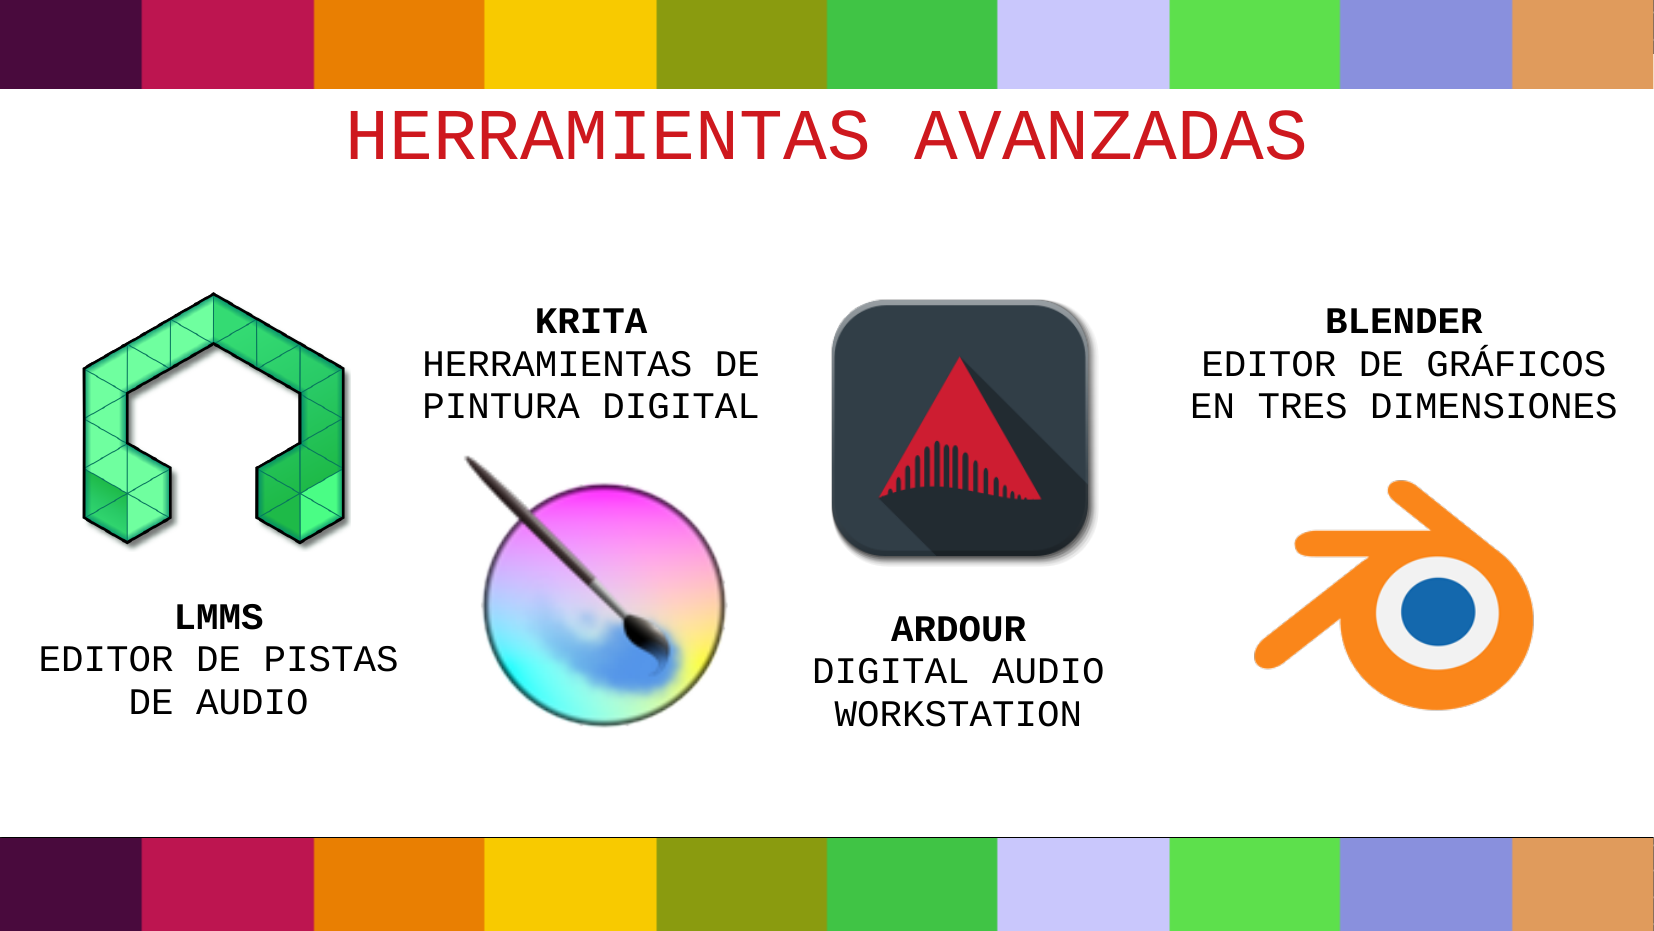

HERRAMIENTAS AVANZADAS
KRITA
HERRAMIENTAS DE
PINTURA DIGITAL
BLENDER
EDITOR DE GRÁFICOS
EN TRES DIMENSIONES
LMMS
EDITOR DE PISTAS
DE AUDIO
ARDOUR
DIGITAL AUDIO
WORKSTATION